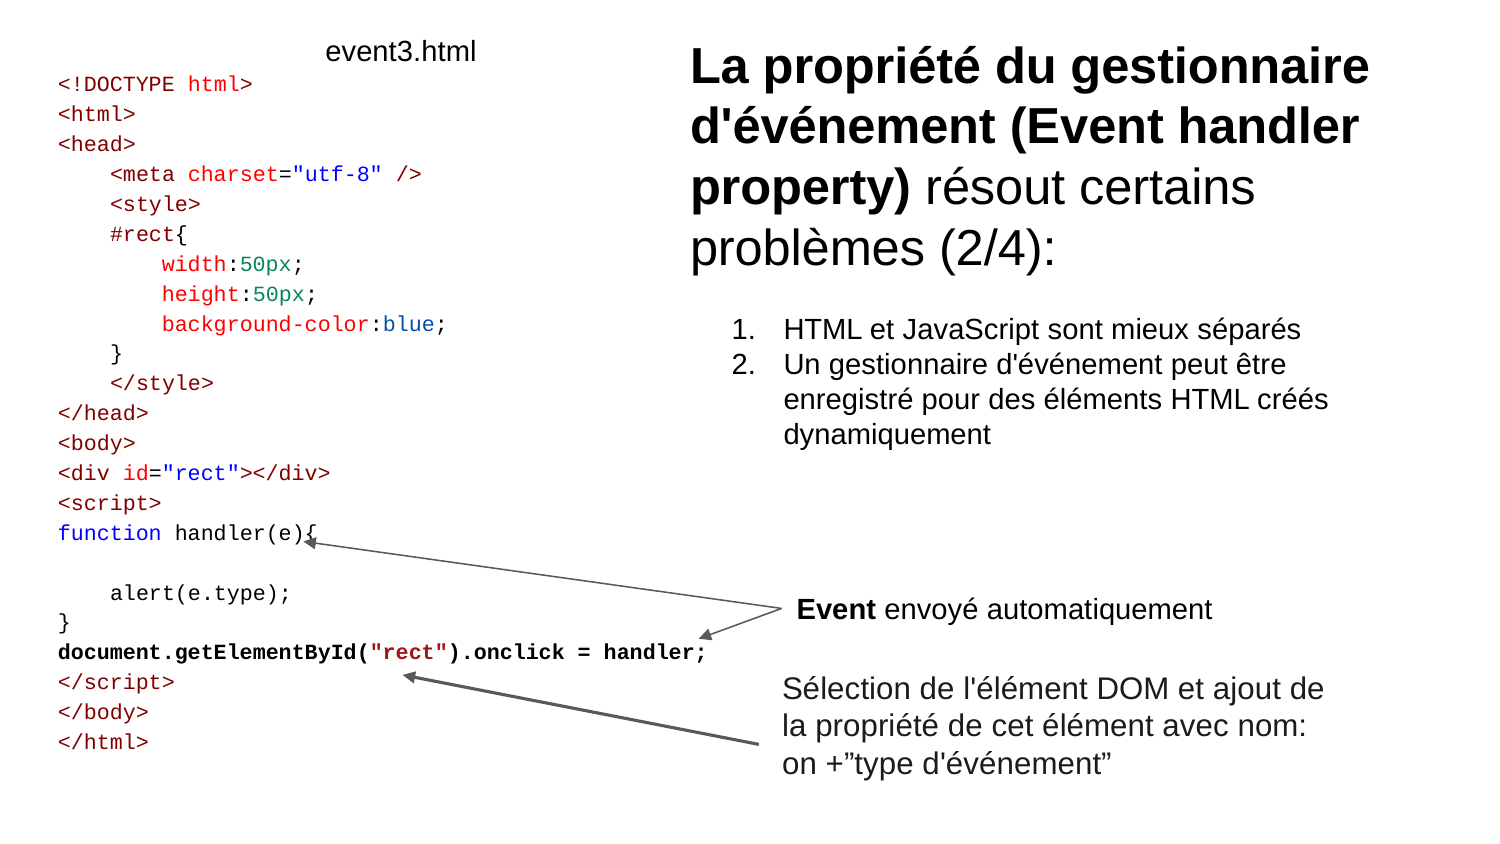

event3.html
# La propriété du gestionnaire d'événement (Event handler property) résout certains problèmes (2/4):
<!DOCTYPE html>
<html>
<head>
 <meta charset="utf-8" />
 <style>
 #rect{
 width:50px;
 height:50px;
 background-color:blue;
 }
 </style>
</head>
<body>
<div id="rect"></div>
<script>
function handler(e){
 alert(e.type);
}
document.getElementById("rect").onclick = handler;
</script>
</body>
</html>
HTML et JavaScript sont mieux séparés
Un gestionnaire d'événement peut être enregistré pour des éléments HTML créés dynamiquement
Event envoyé automatiquement
Sélection de l'élément DOM et ajout de la propriété de cet élément avec nom: on +”type d'événement”